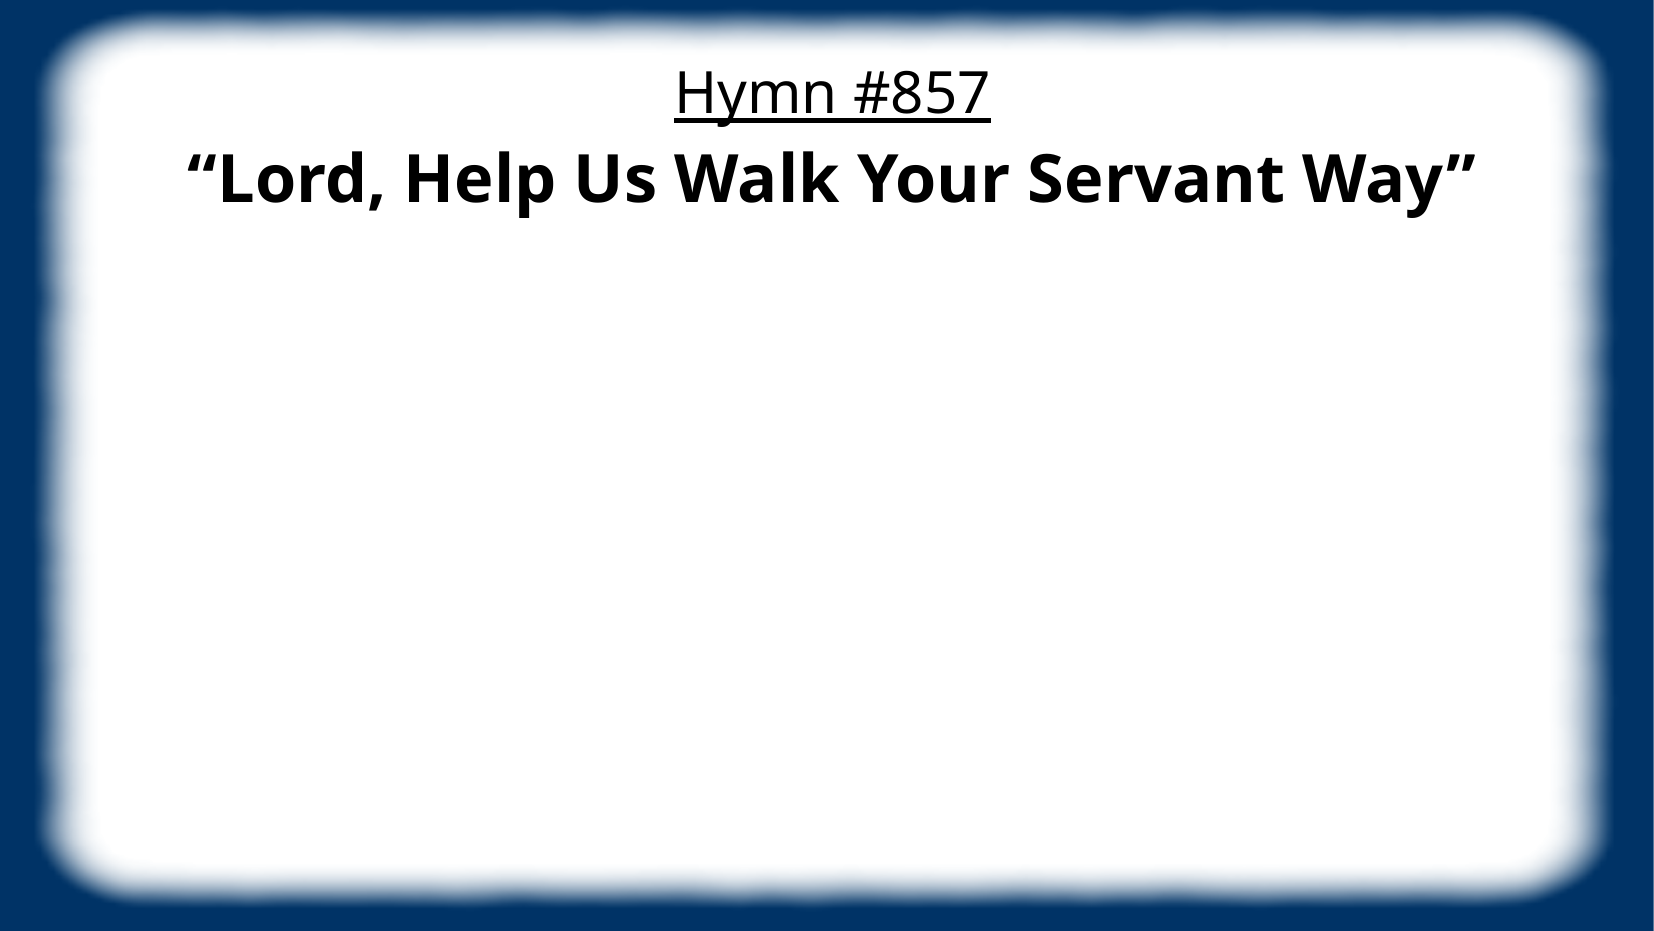

Hymn #857
“Lord, Help Us Walk Your Servant Way”